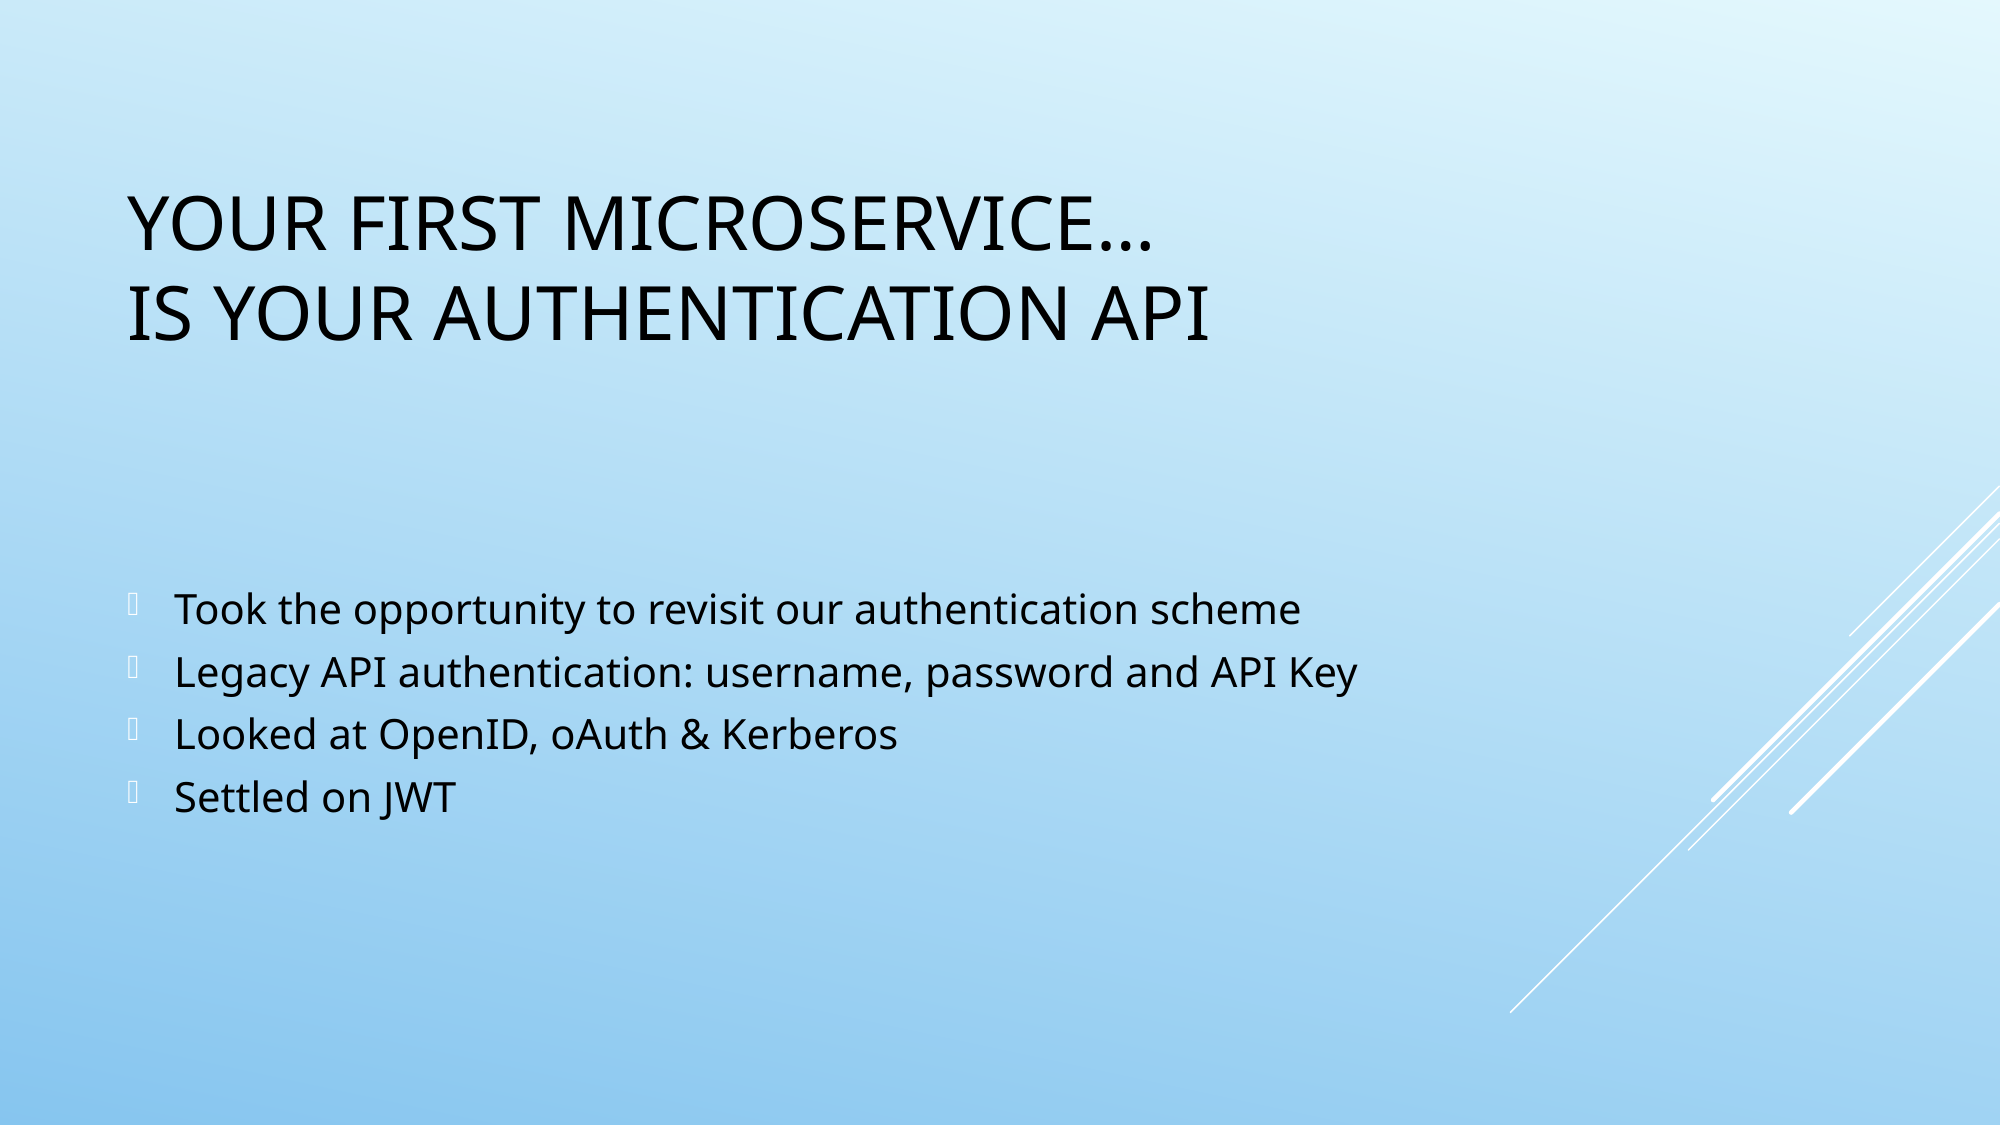

# Your first microservice… is your authentication api
Took the opportunity to revisit our authentication scheme
Legacy API authentication: username, password and API Key
Looked at OpenID, oAuth & Kerberos
Settled on JWT